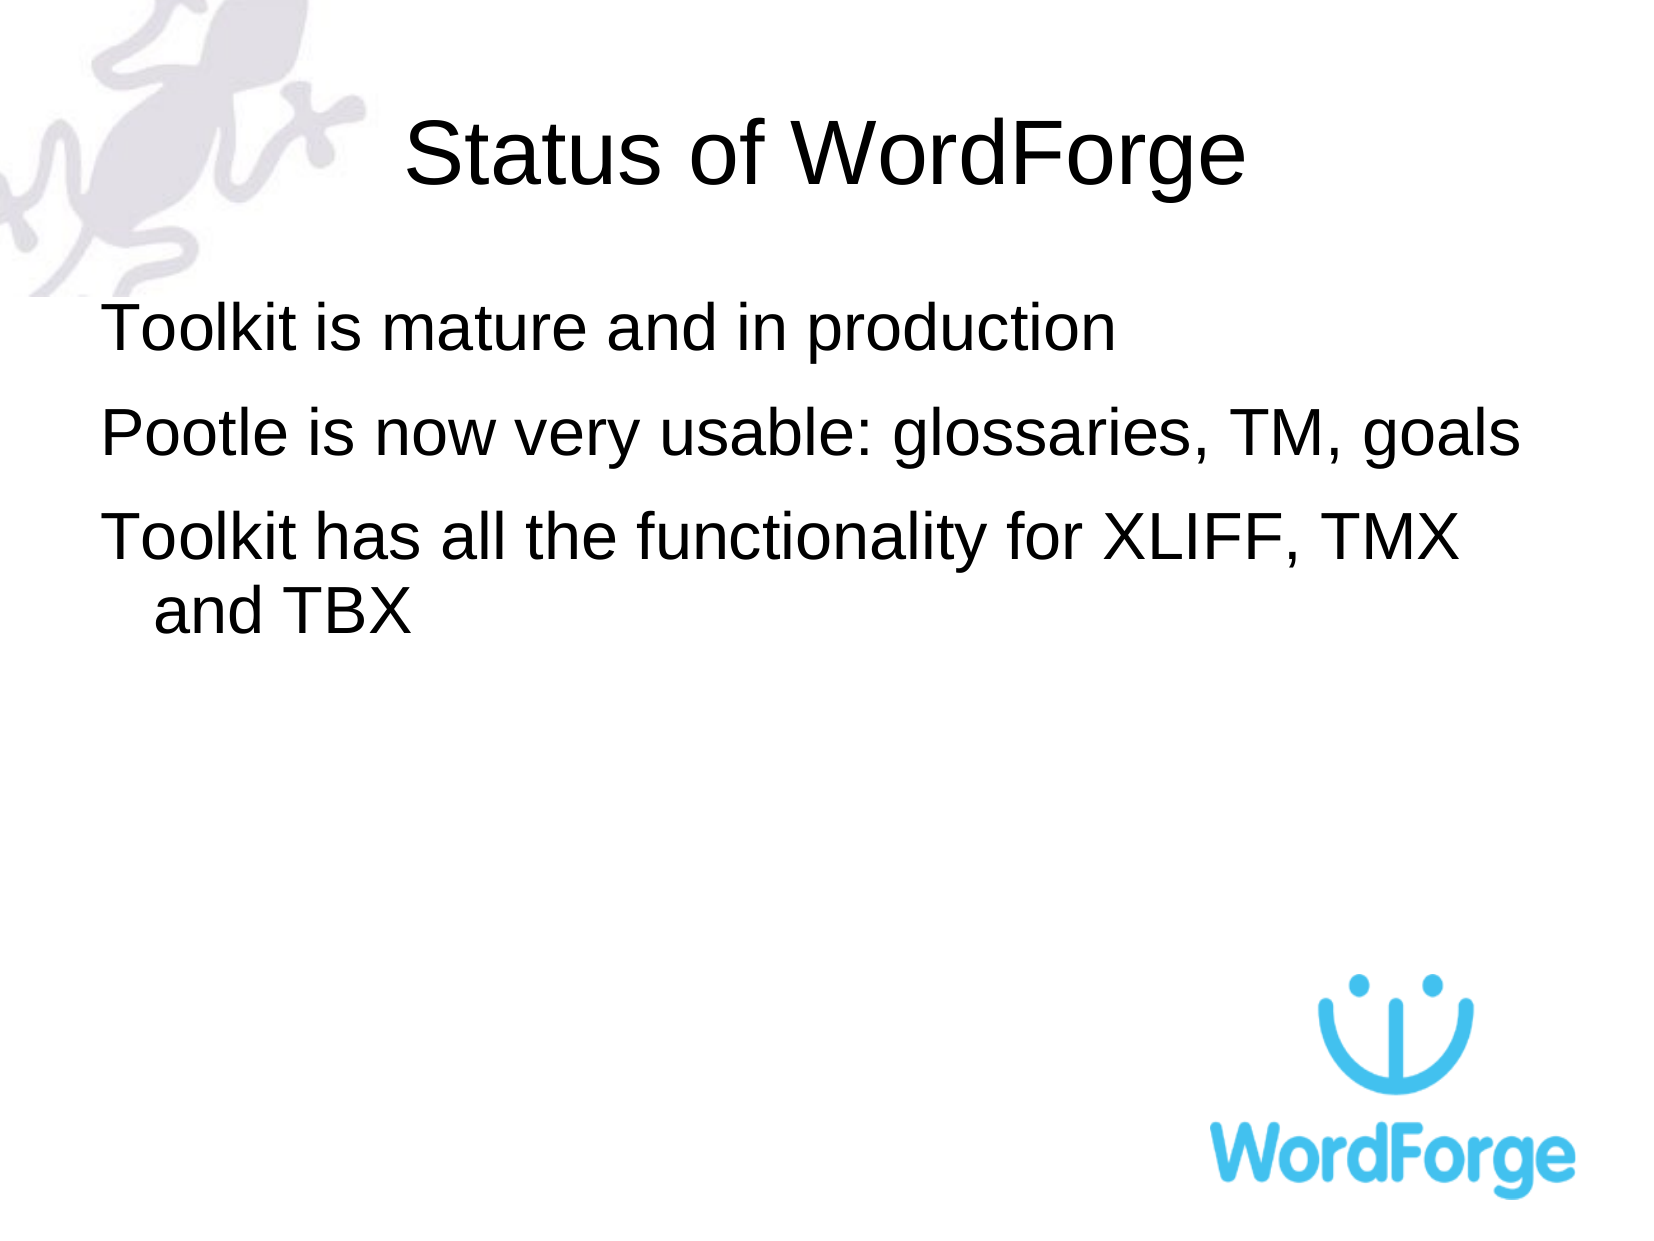

# Status of WordForge
Toolkit is mature and in production
Pootle is now very usable: glossaries, TM, goals
Toolkit has all the functionality for XLIFF, TMX and TBX